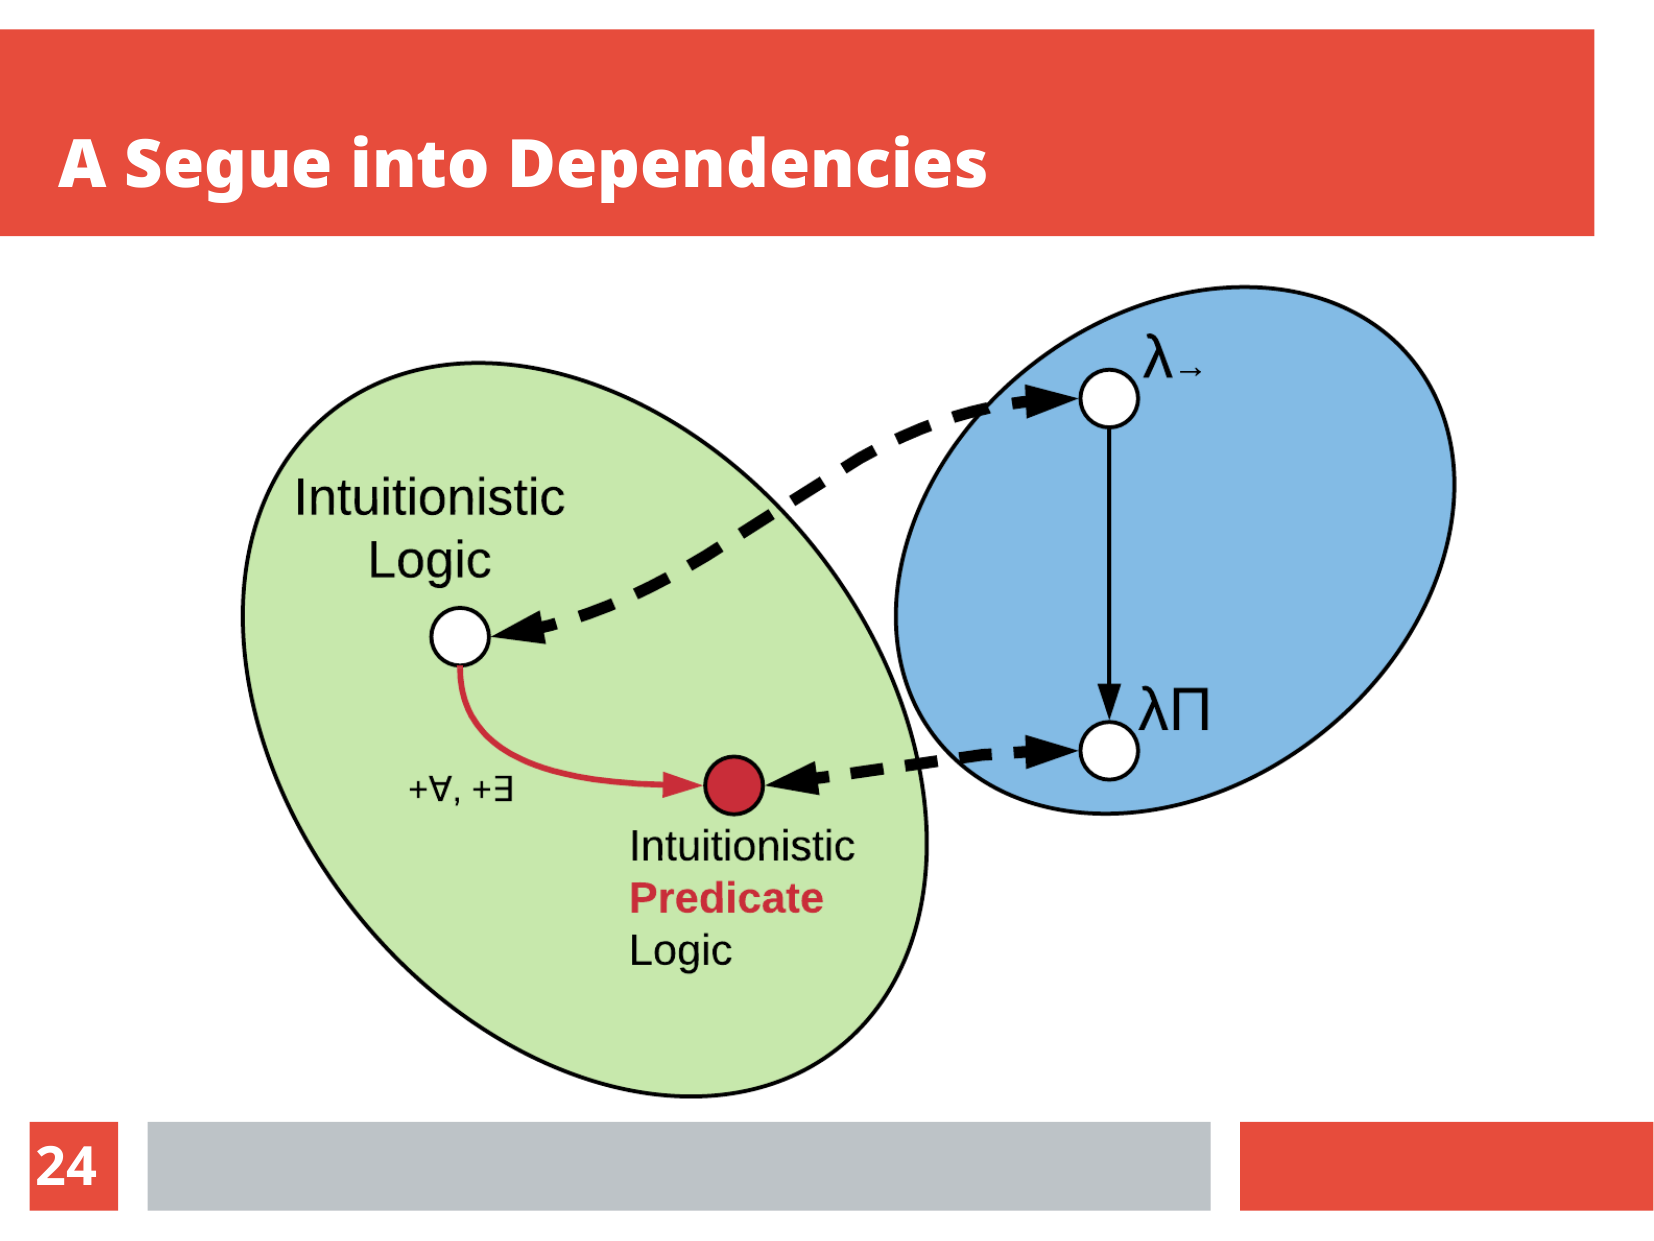

# A Segue into Dependencies
24
73